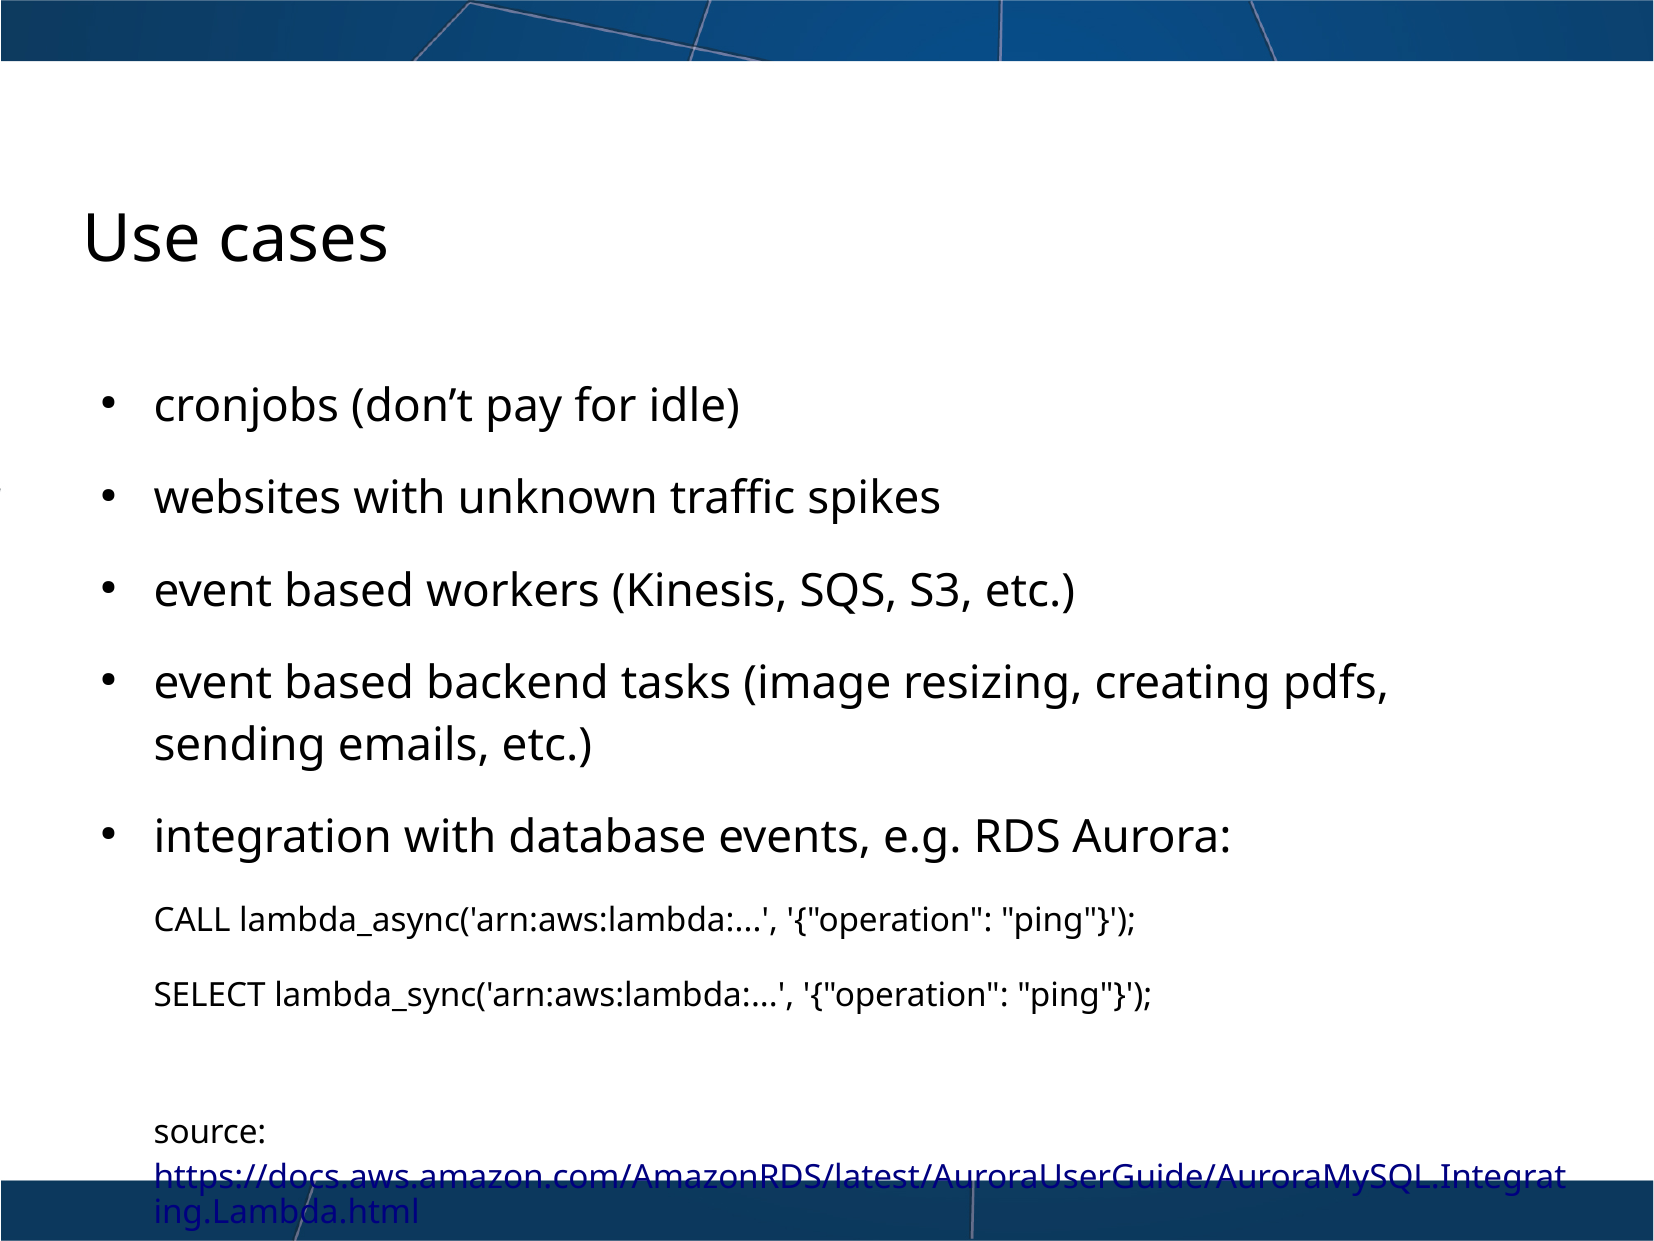

# Use cases
cronjobs (don’t pay for idle)
websites with unknown traffic spikes
event based workers (Kinesis, SQS, S3, etc.)
event based backend tasks (image resizing, creating pdfs, sending emails, etc.)
integration with database events, e.g. RDS Aurora:
CALL lambda_async('arn:aws:lambda:...', '{"operation": "ping"}');
SELECT lambda_sync('arn:aws:lambda:...', '{"operation": "ping"}');
source: https://docs.aws.amazon.com/AmazonRDS/latest/AuroraUserGuide/AuroraMySQL.Integrating.Lambda.html